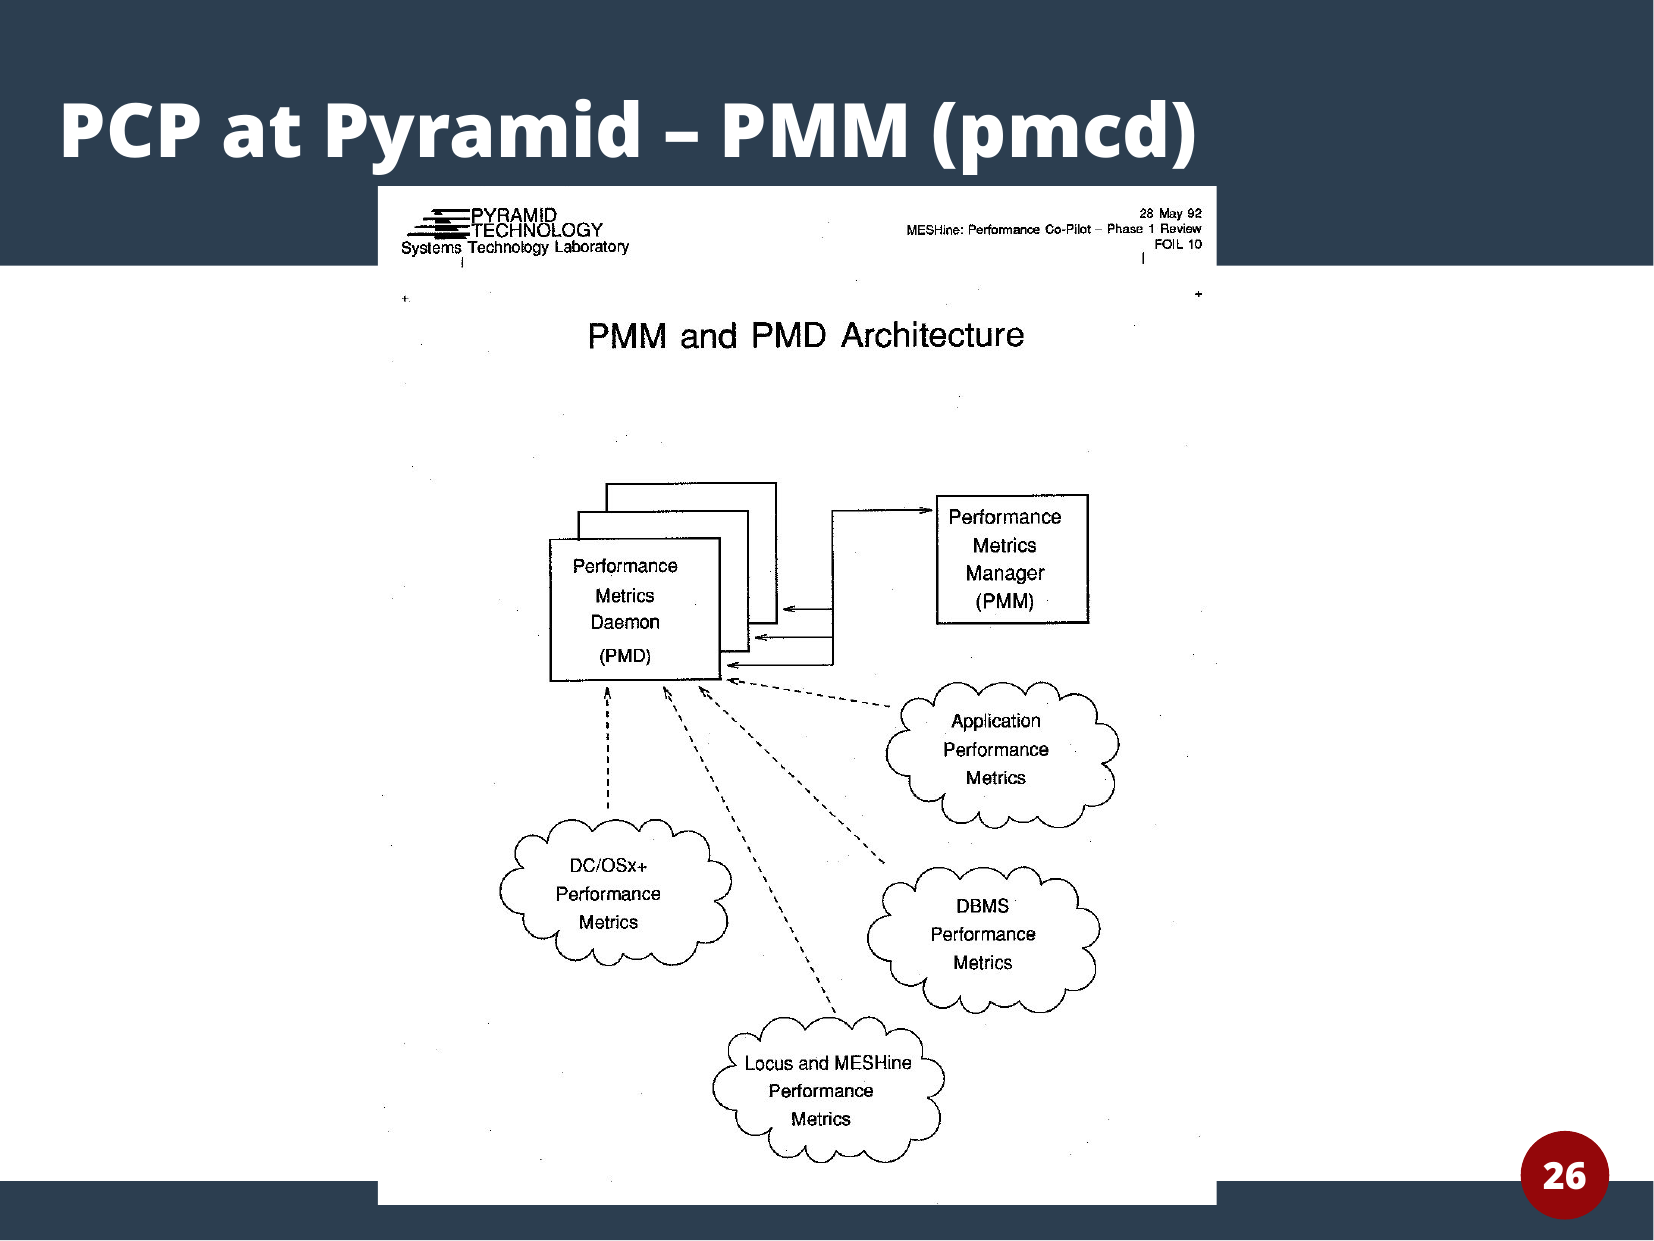

# PCP at Pyramid – PMM (pmcd)
26